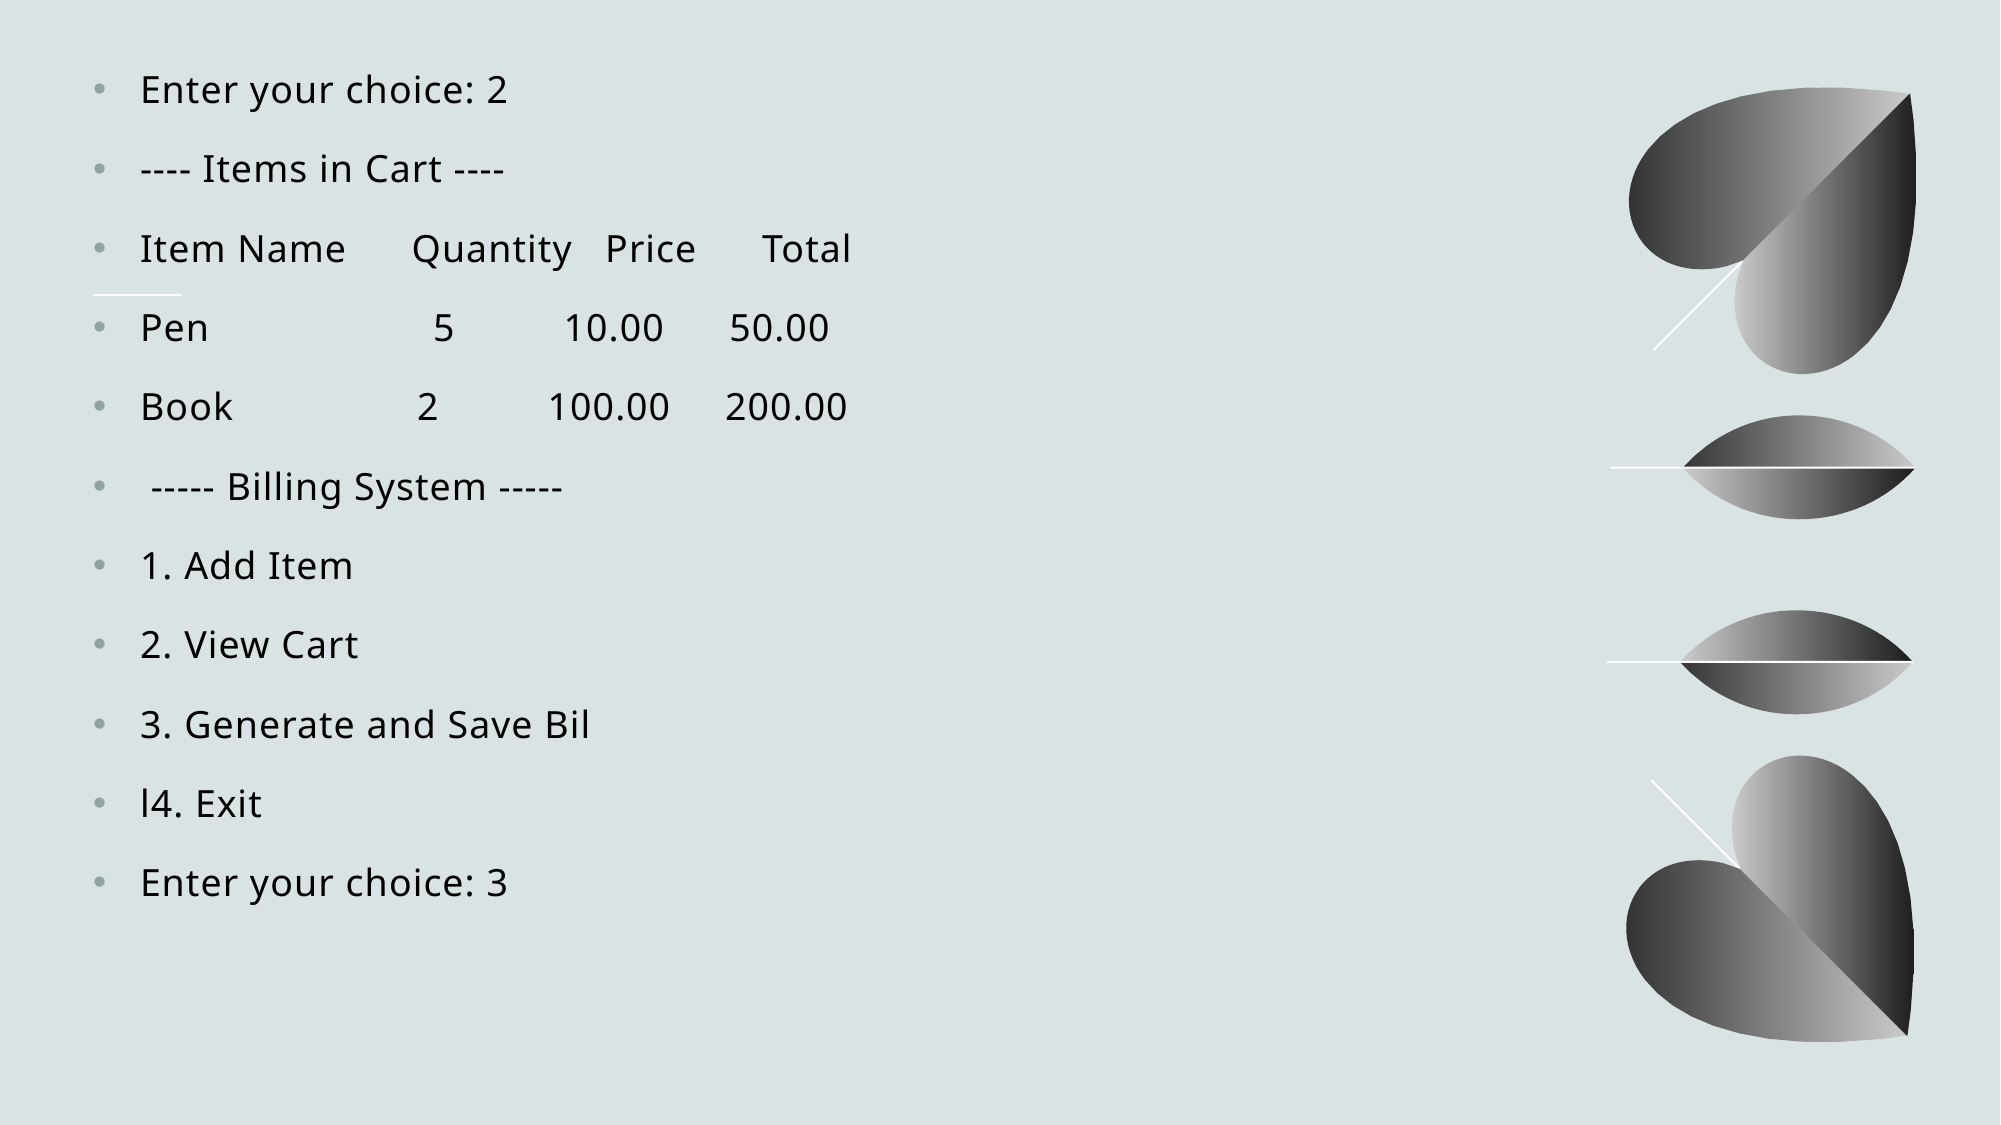

# Enter your choice: 2
---- Items in Cart ----
Item Name Quantity Price Total
Pen 	 5 10.00 50.00
Book 2 100.00 200.00
 ----- Billing System -----
1. Add Item
2. View Cart
3. Generate and Save Bil
l4. Exit
Enter your choice: 3